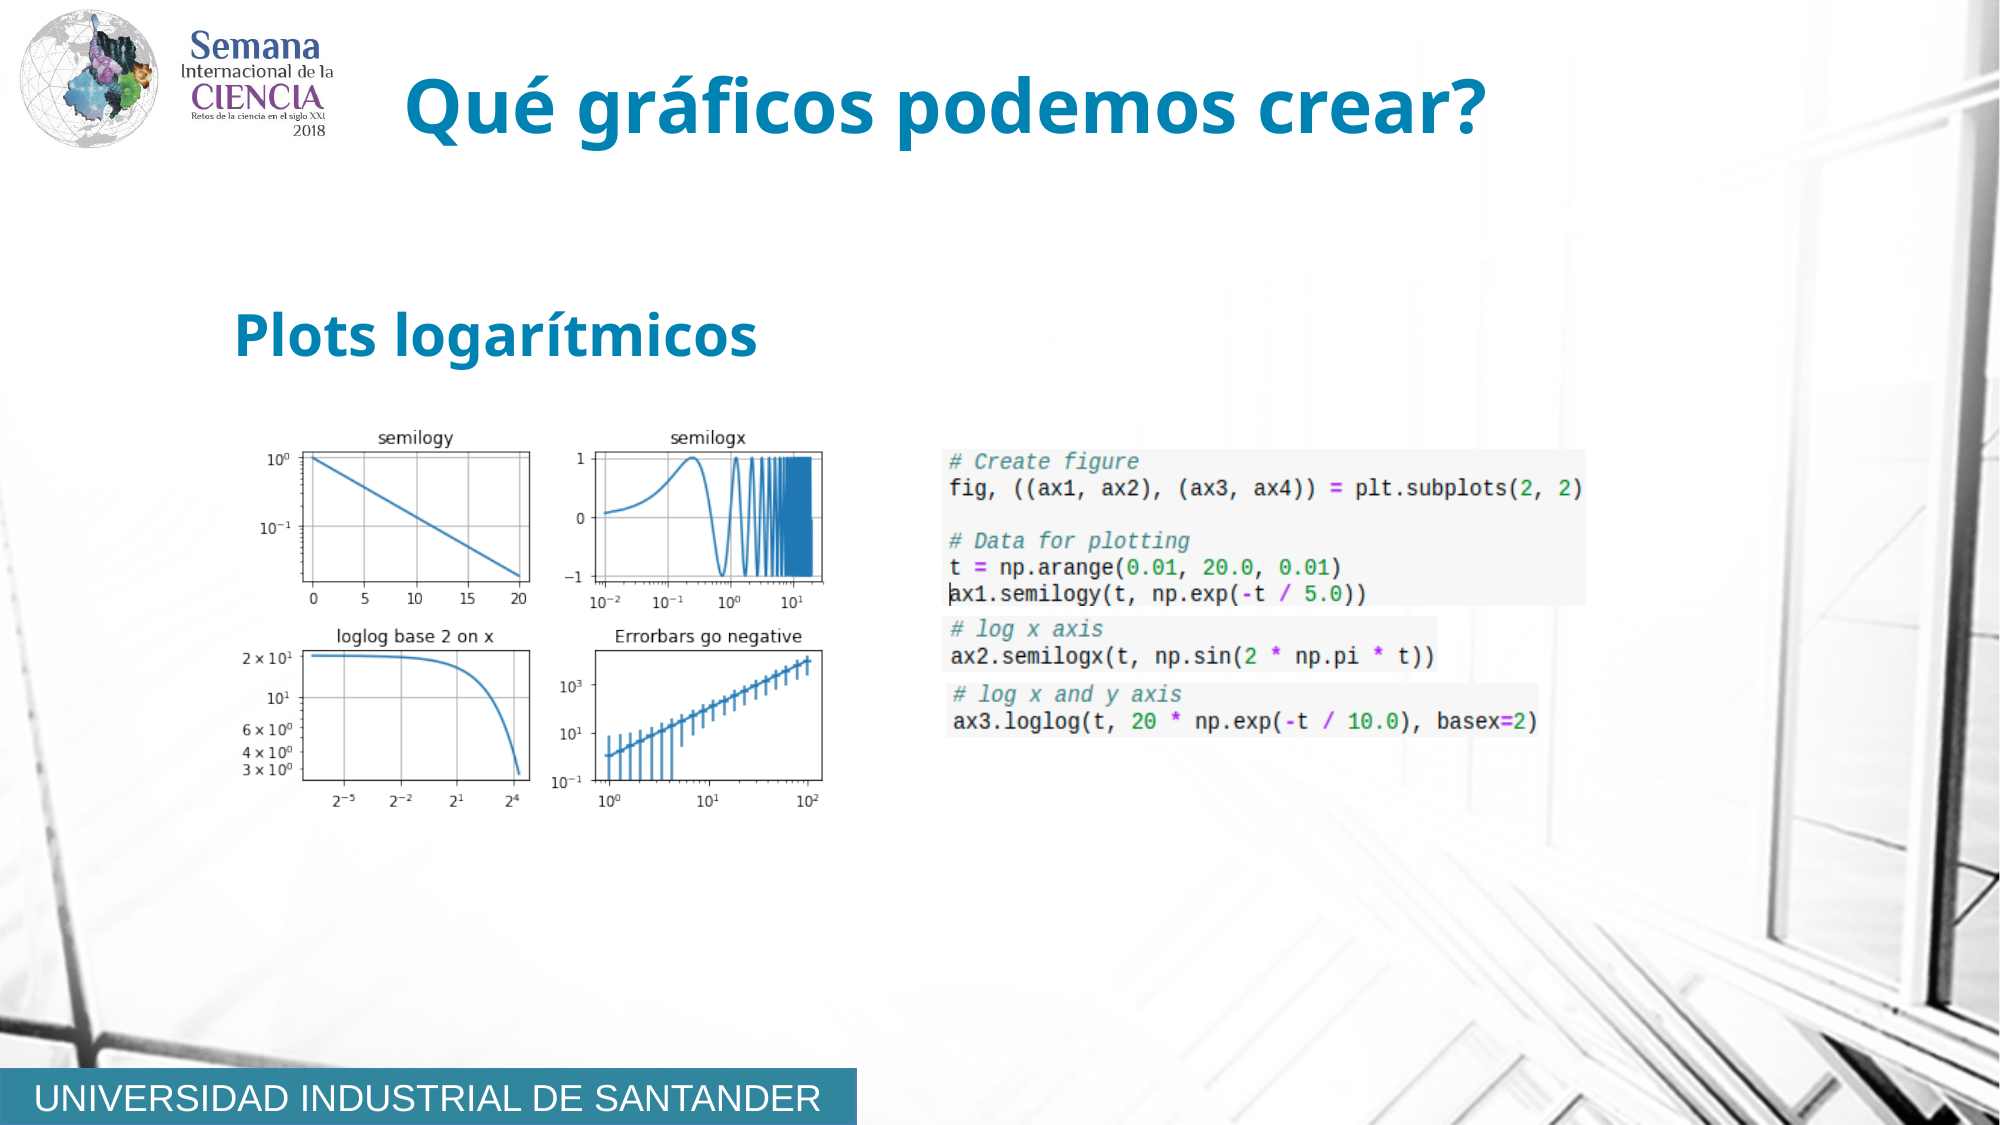

Qué gráficos podemos crear?
Plots logarítmicos
UNIVERSIDAD INDUSTRIAL DE SANTANDER